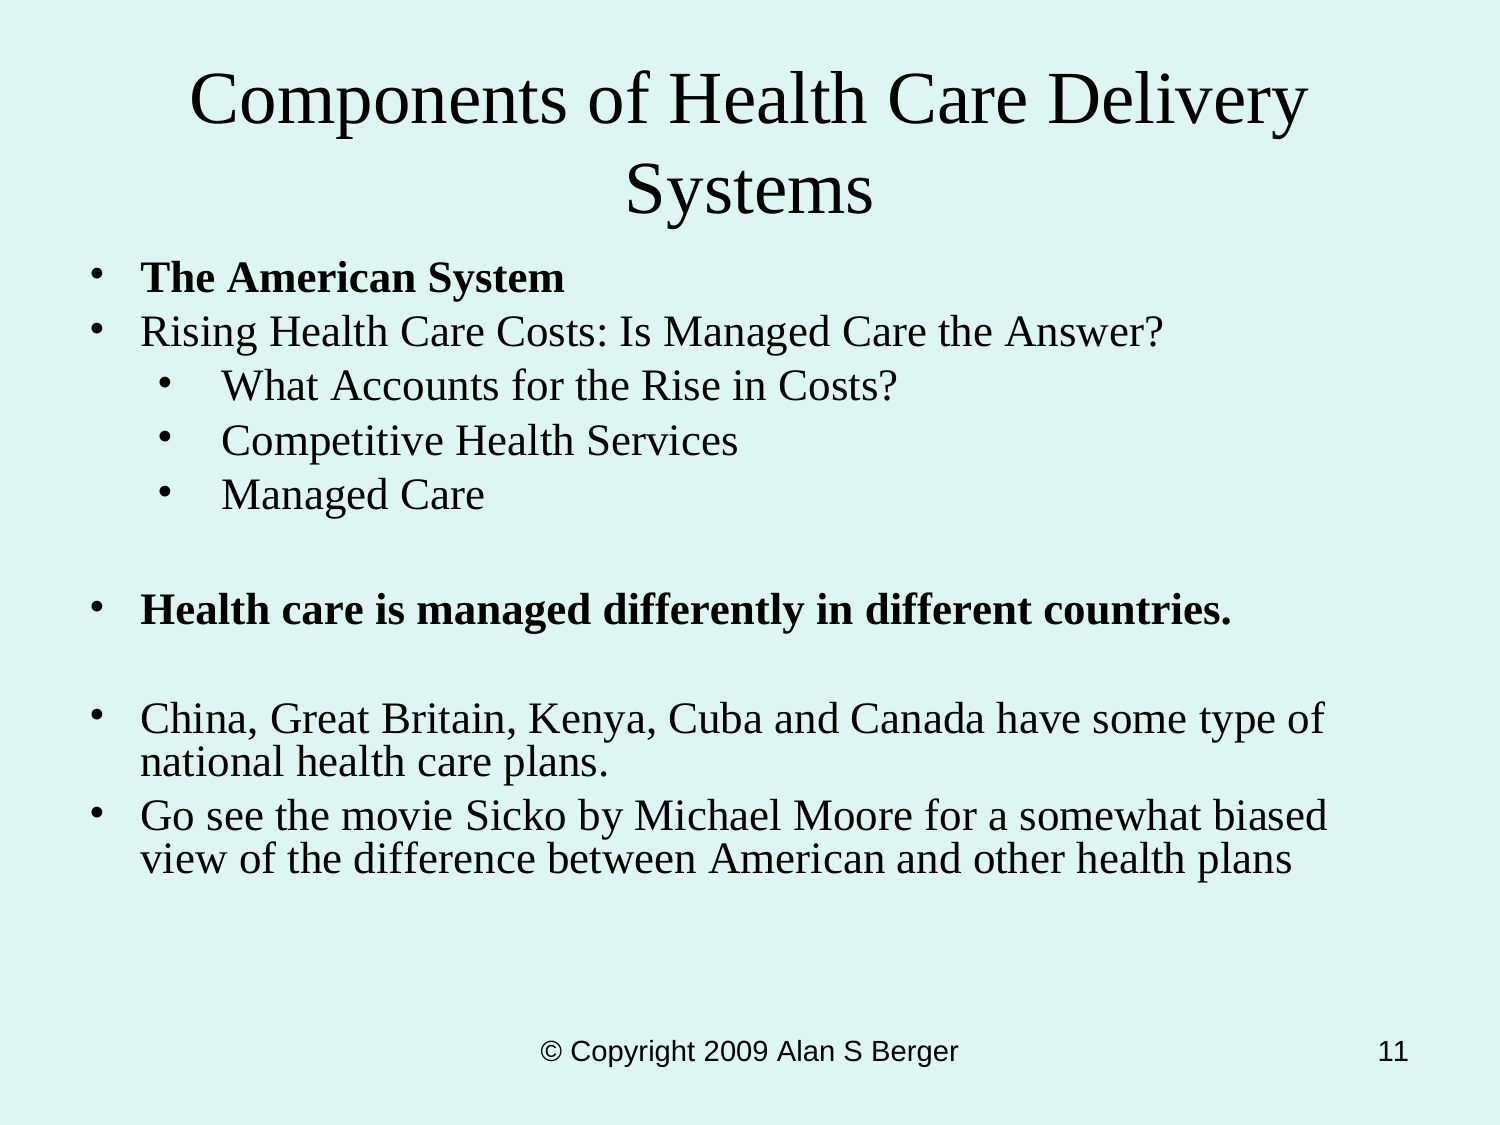

# Components of Health Care Delivery Systems
The American System
Rising Health Care Costs: Is Managed Care the Answer?
 What Accounts for the Rise in Costs?
 Competitive Health Services
 Managed Care
Health care is managed differently in different countries.
China, Great Britain, Kenya, Cuba and Canada have some type of national health care plans.
Go see the movie Sicko by Michael Moore for a somewhat biased view of the difference between American and other health plans
© Copyright 2009 Alan S Berger
11